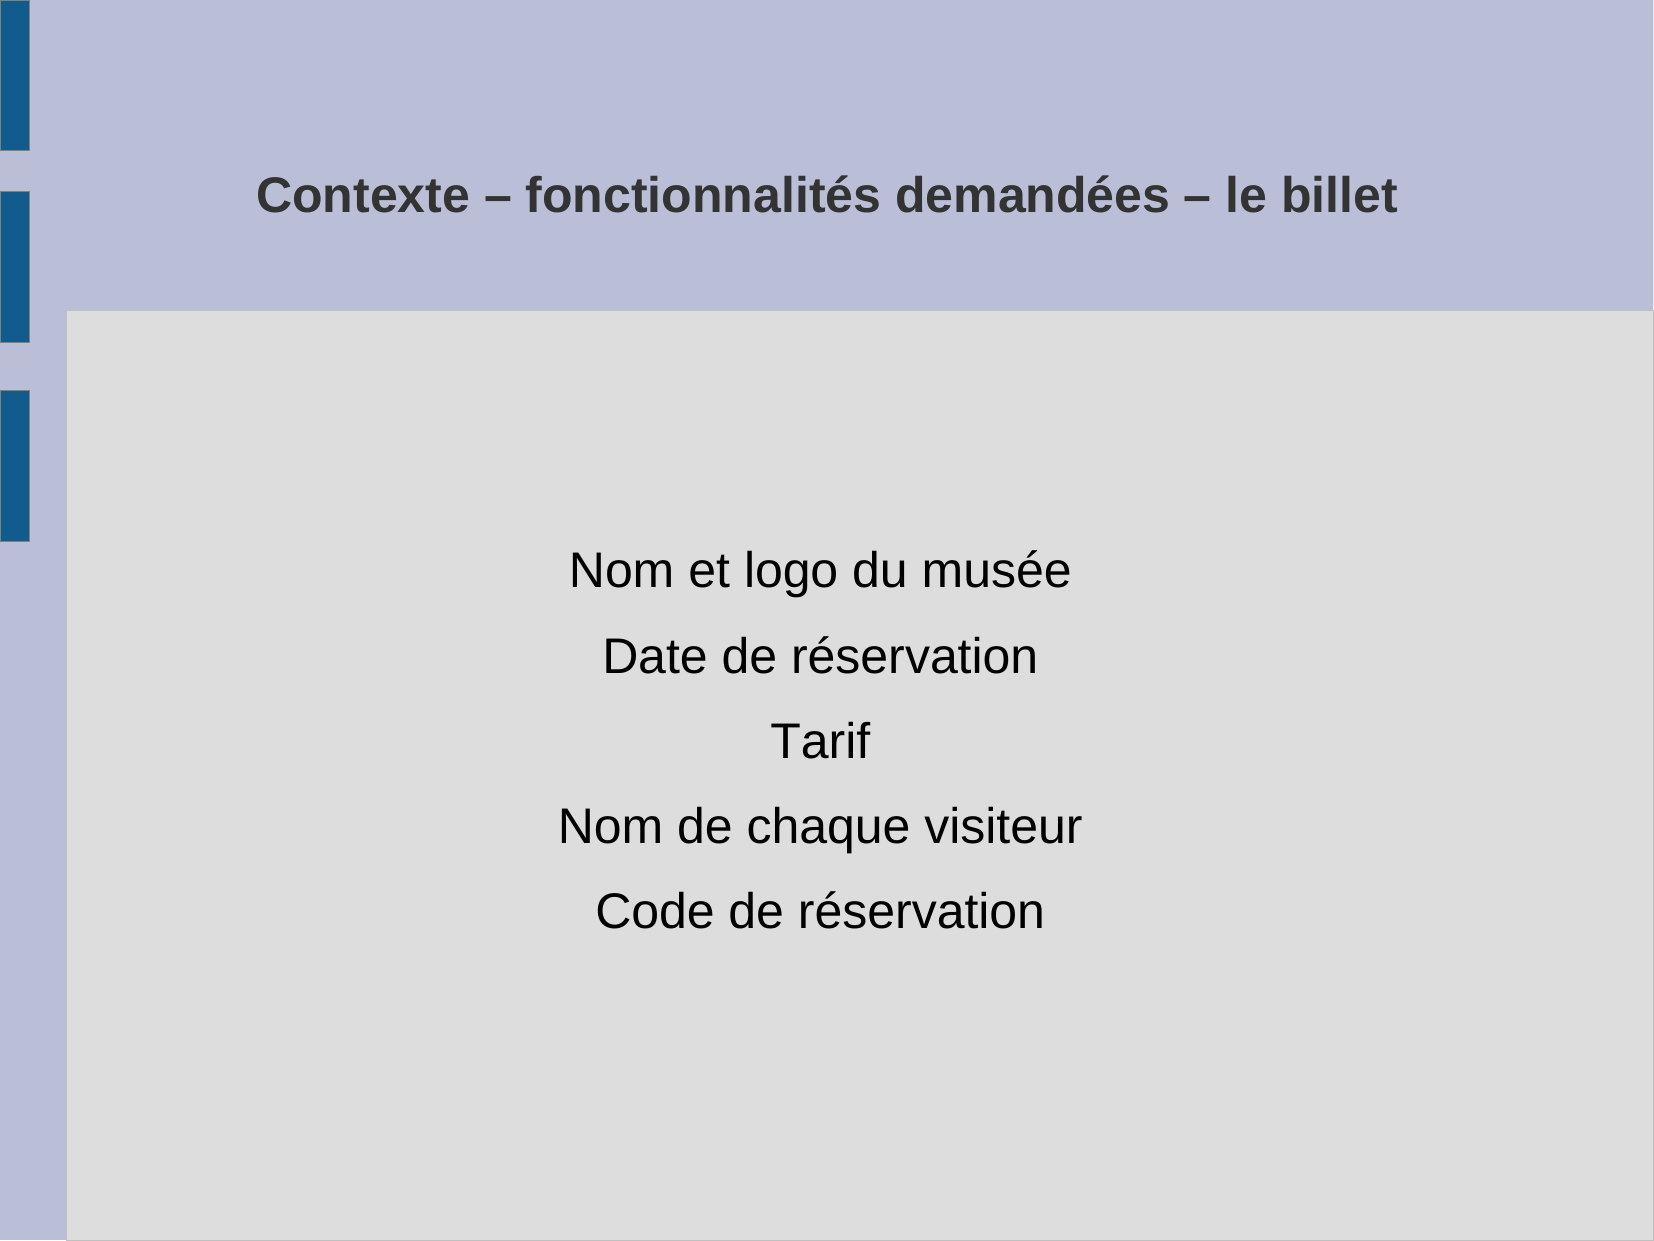

# Contexte – fonctionnalités demandées – le billet
Nom et logo du musée
Date de réservation
Tarif
Nom de chaque visiteur
Code de réservation